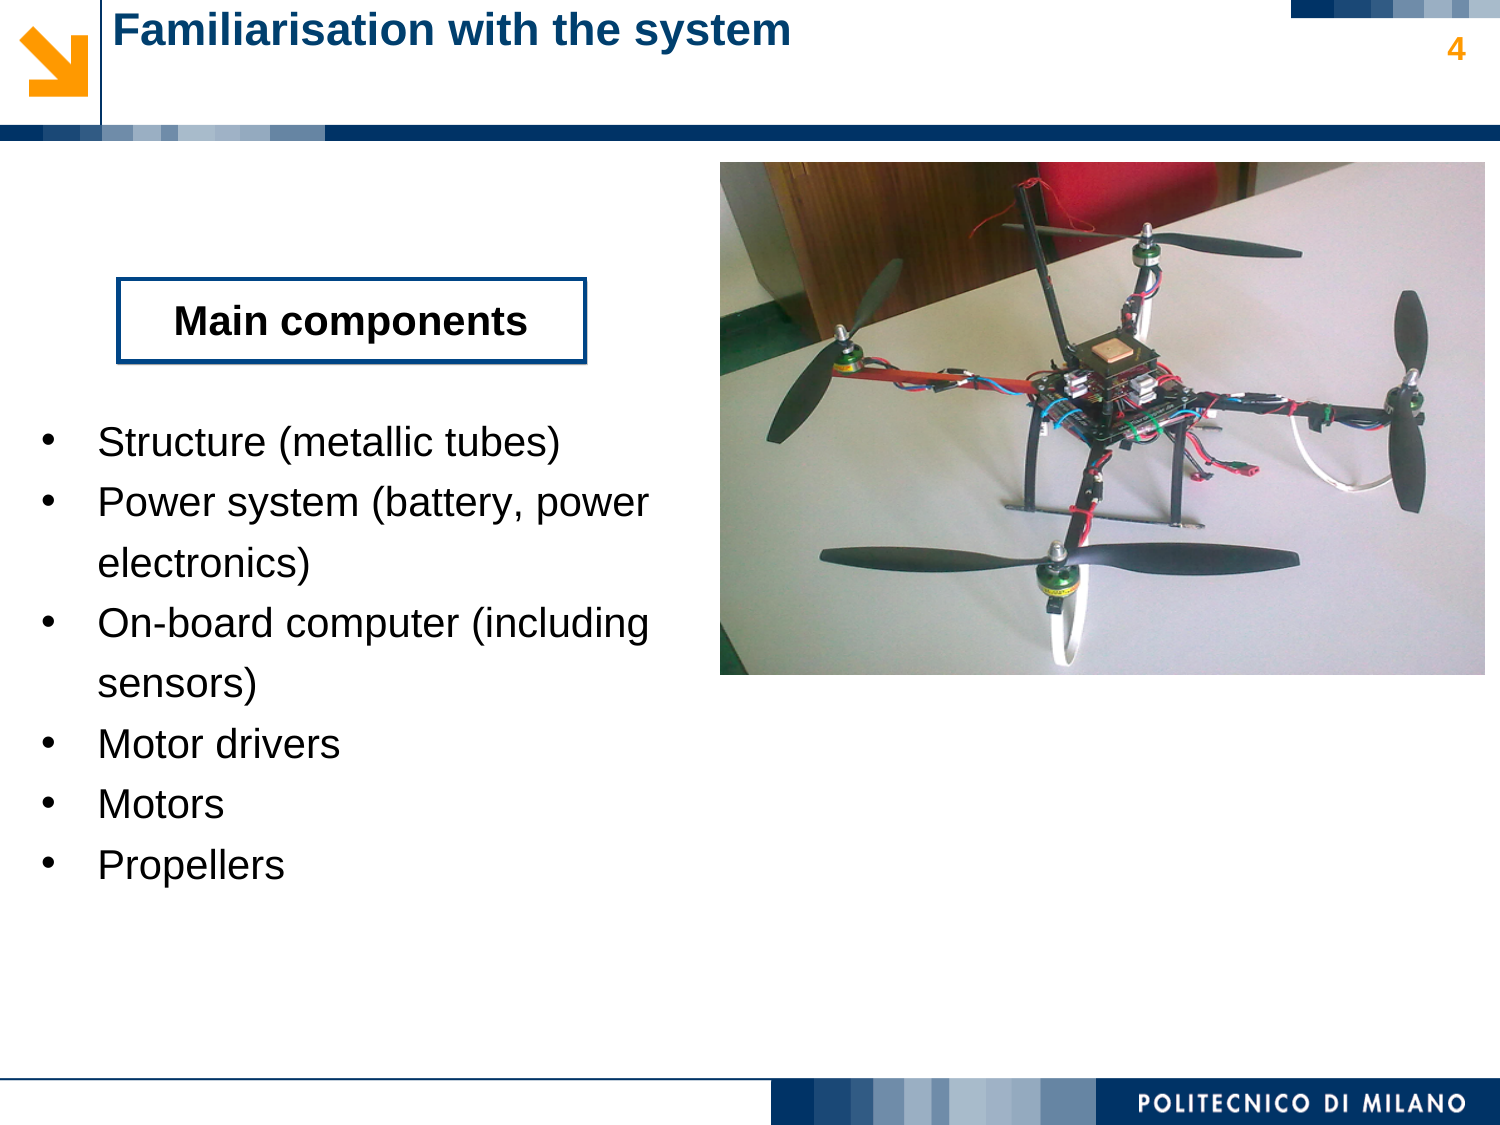

Familiarisation with the system
Main components
Structure (metallic tubes)
Power system (battery, power
	electronics)
On-board computer (including
	sensors)
Motor drivers
Motors
Propellers